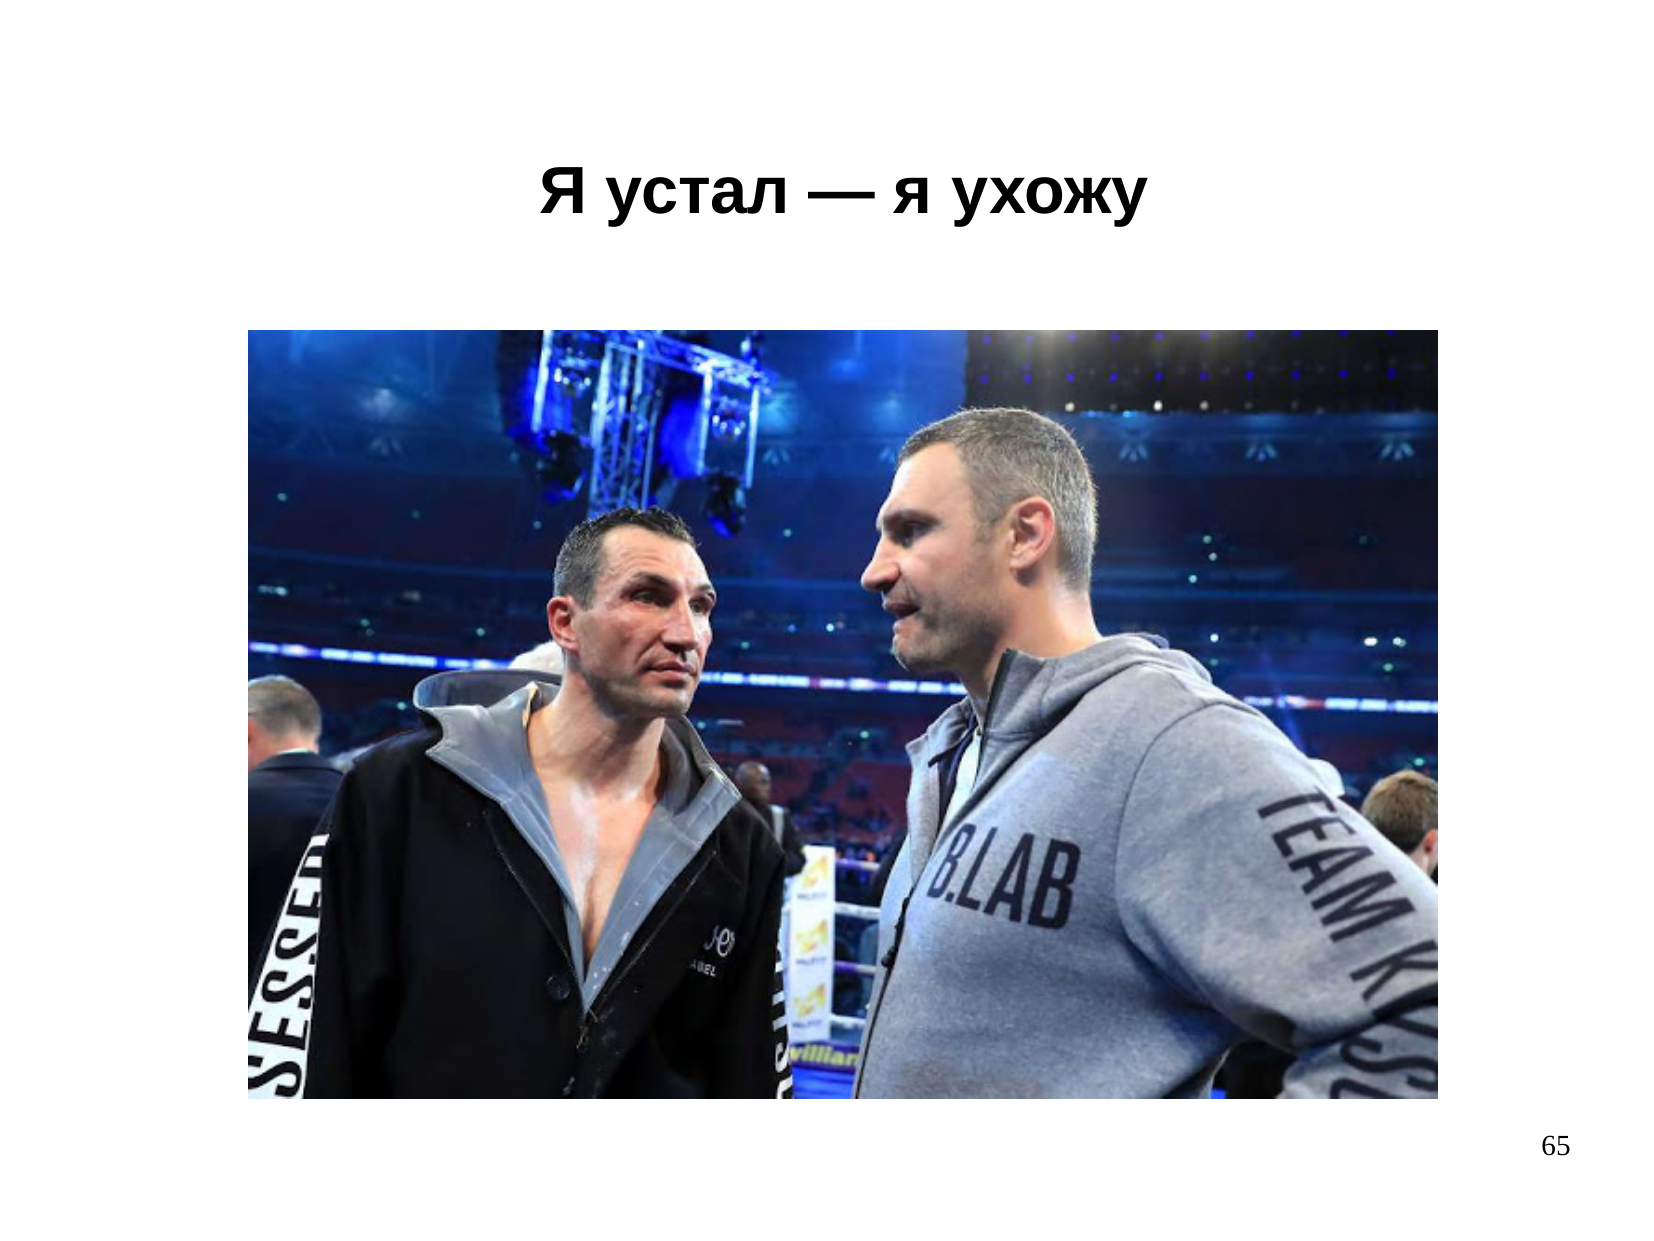

# Я устал — я ухожу
65